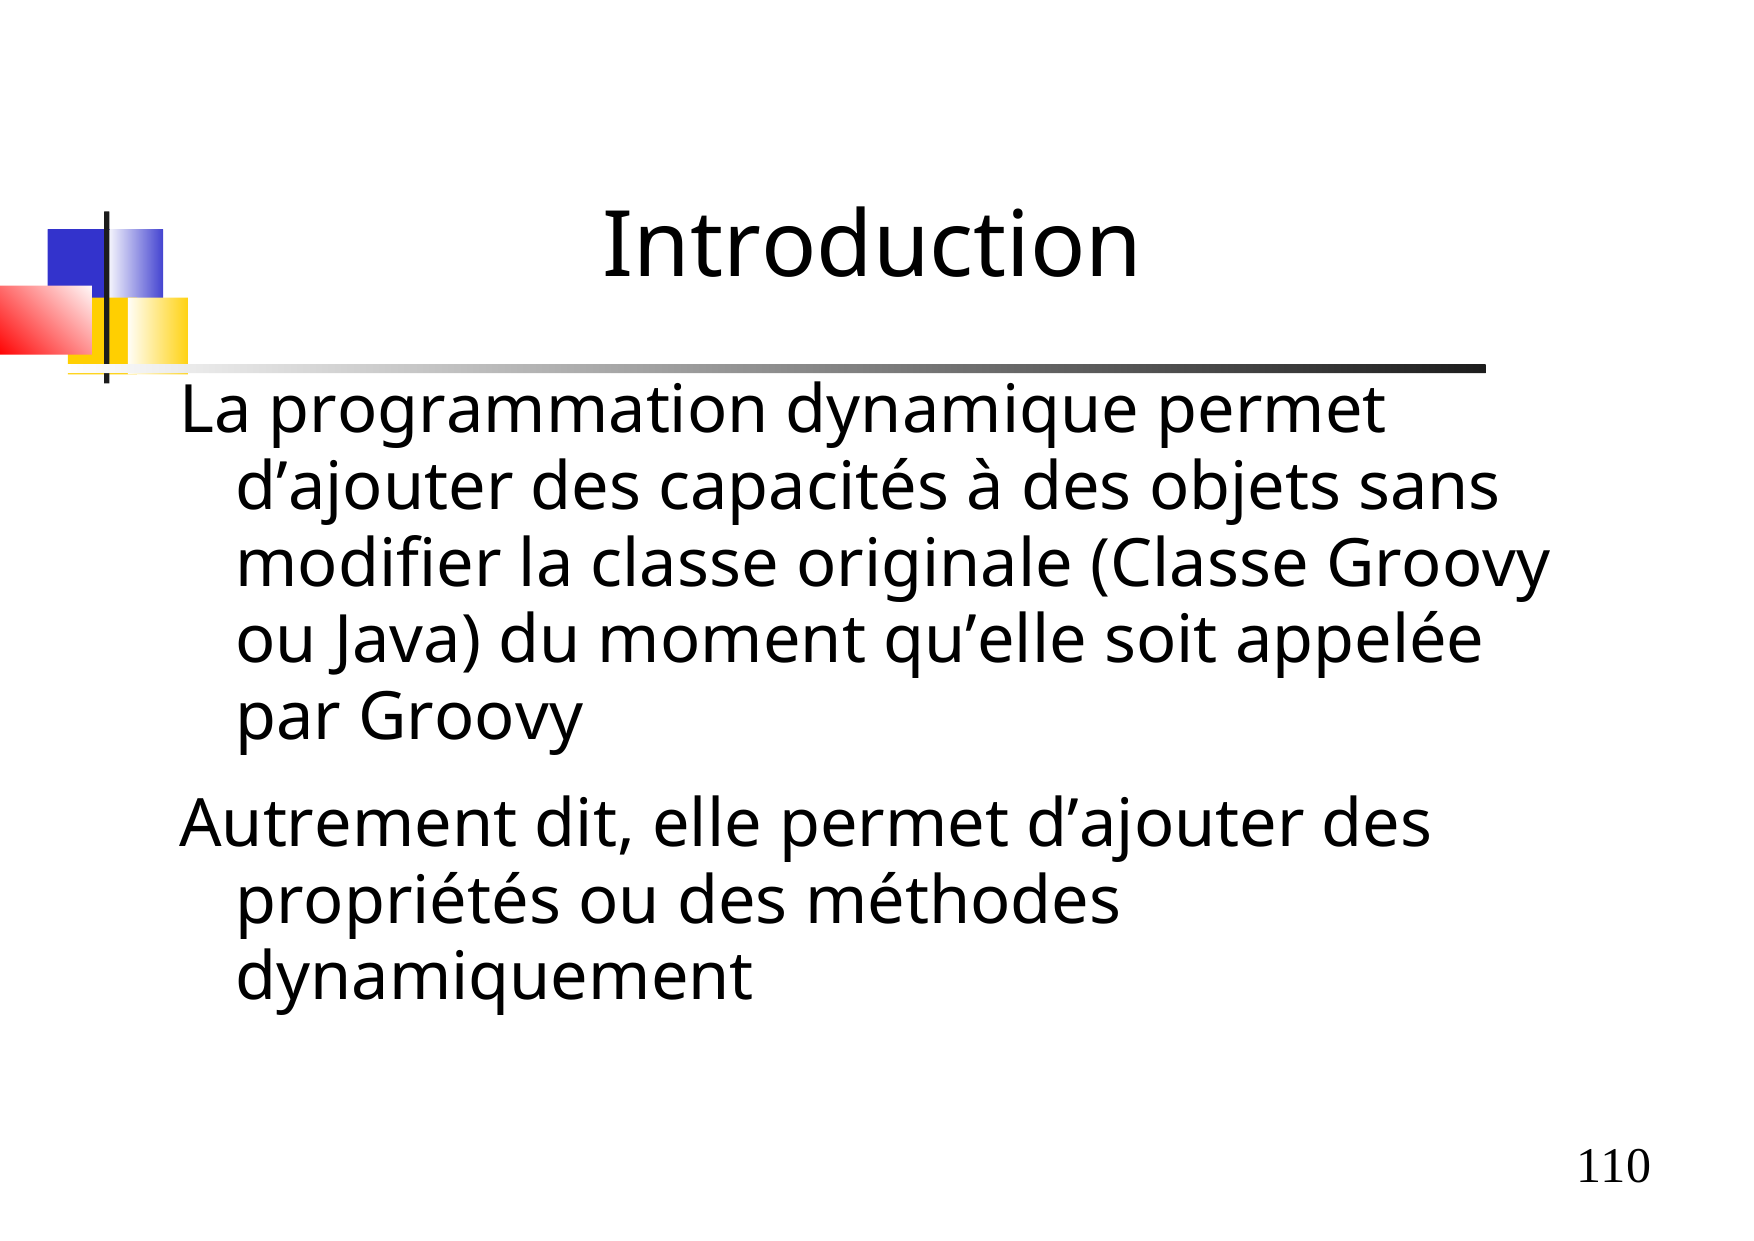

# Introduction
La programmation dynamique permet d’ajouter des capacités à des objets sans modifier la classe originale (Classe Groovy ou Java) du moment qu’elle soit appelée par Groovy
Autrement dit, elle permet d’ajouter des propriétés ou des méthodes dynamiquement